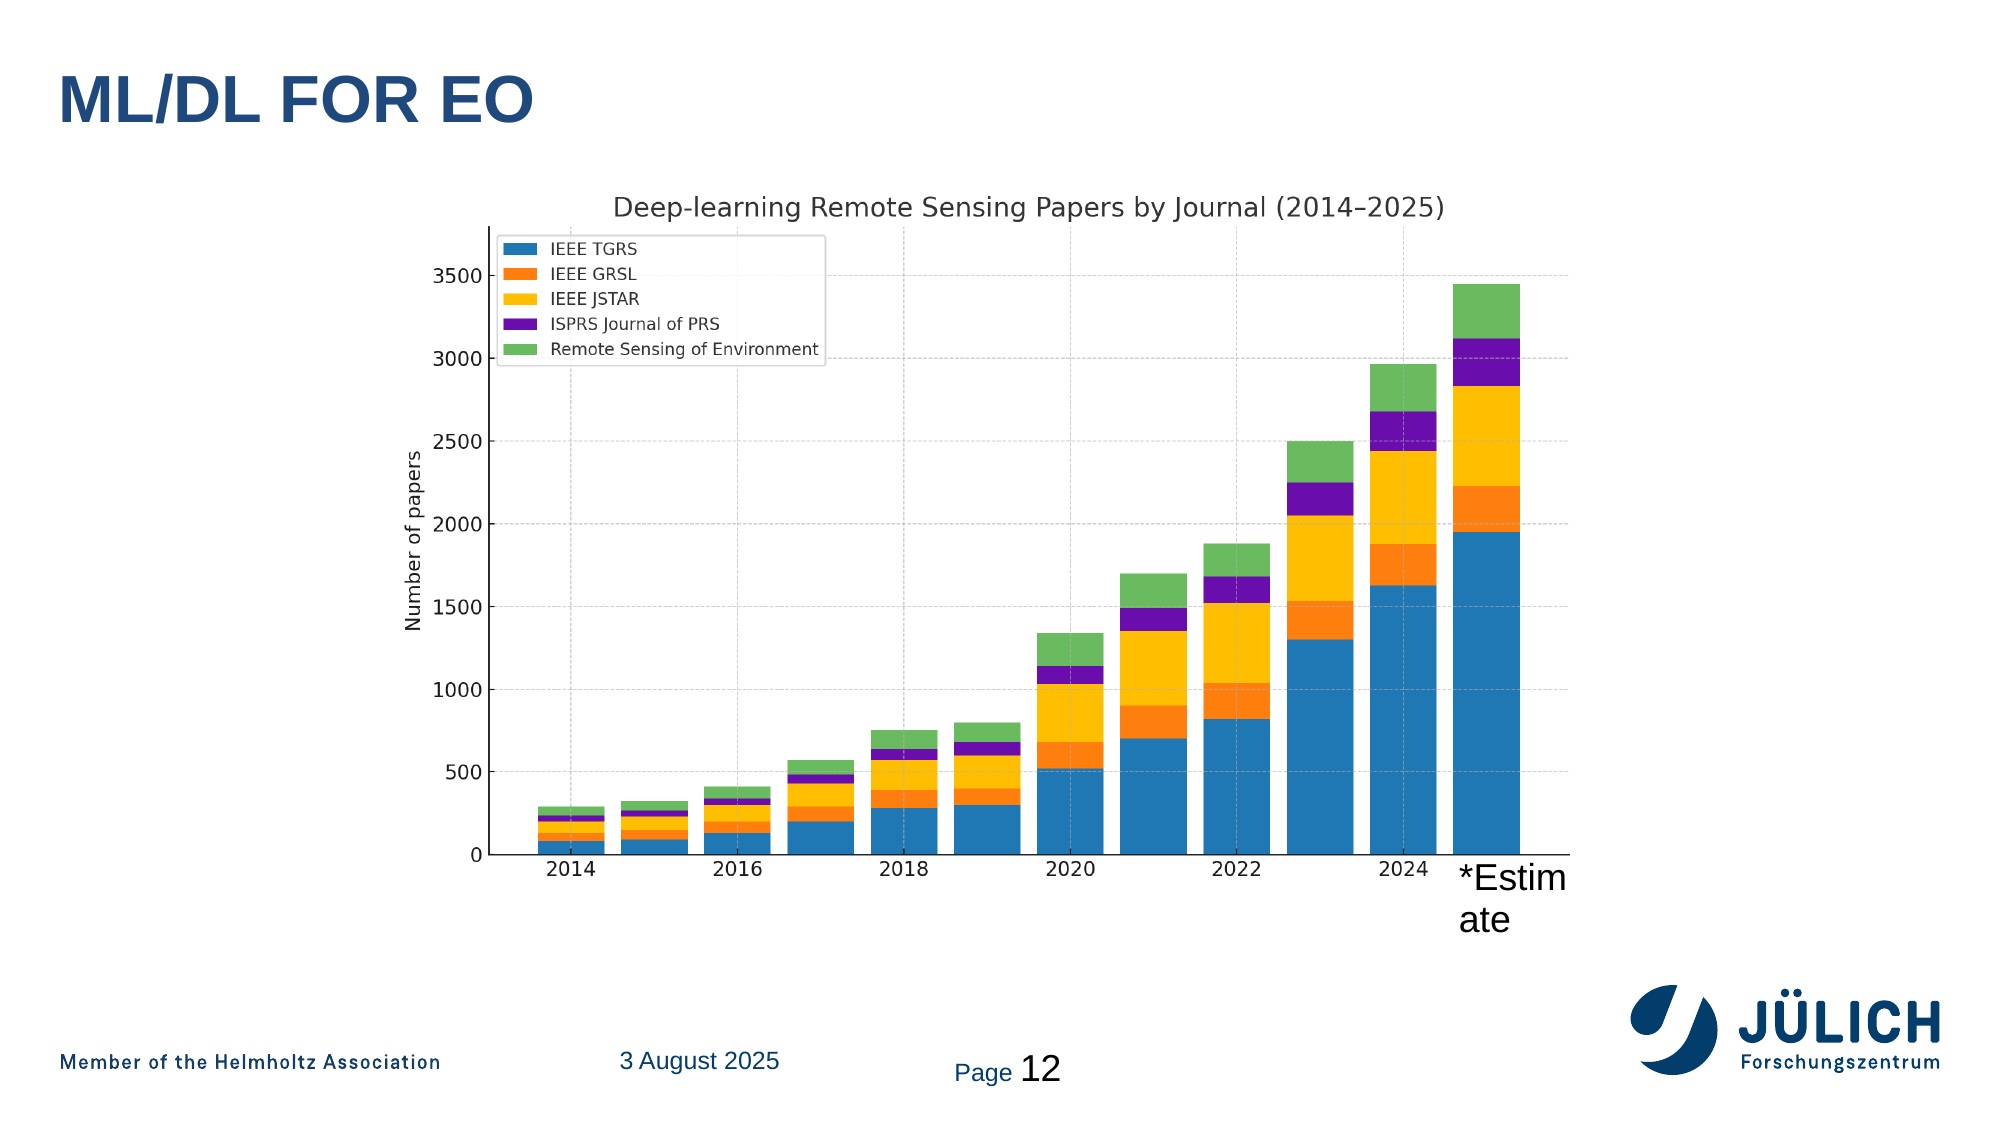

# ML/DL for eo
*Estimate
3 August 2025
Page